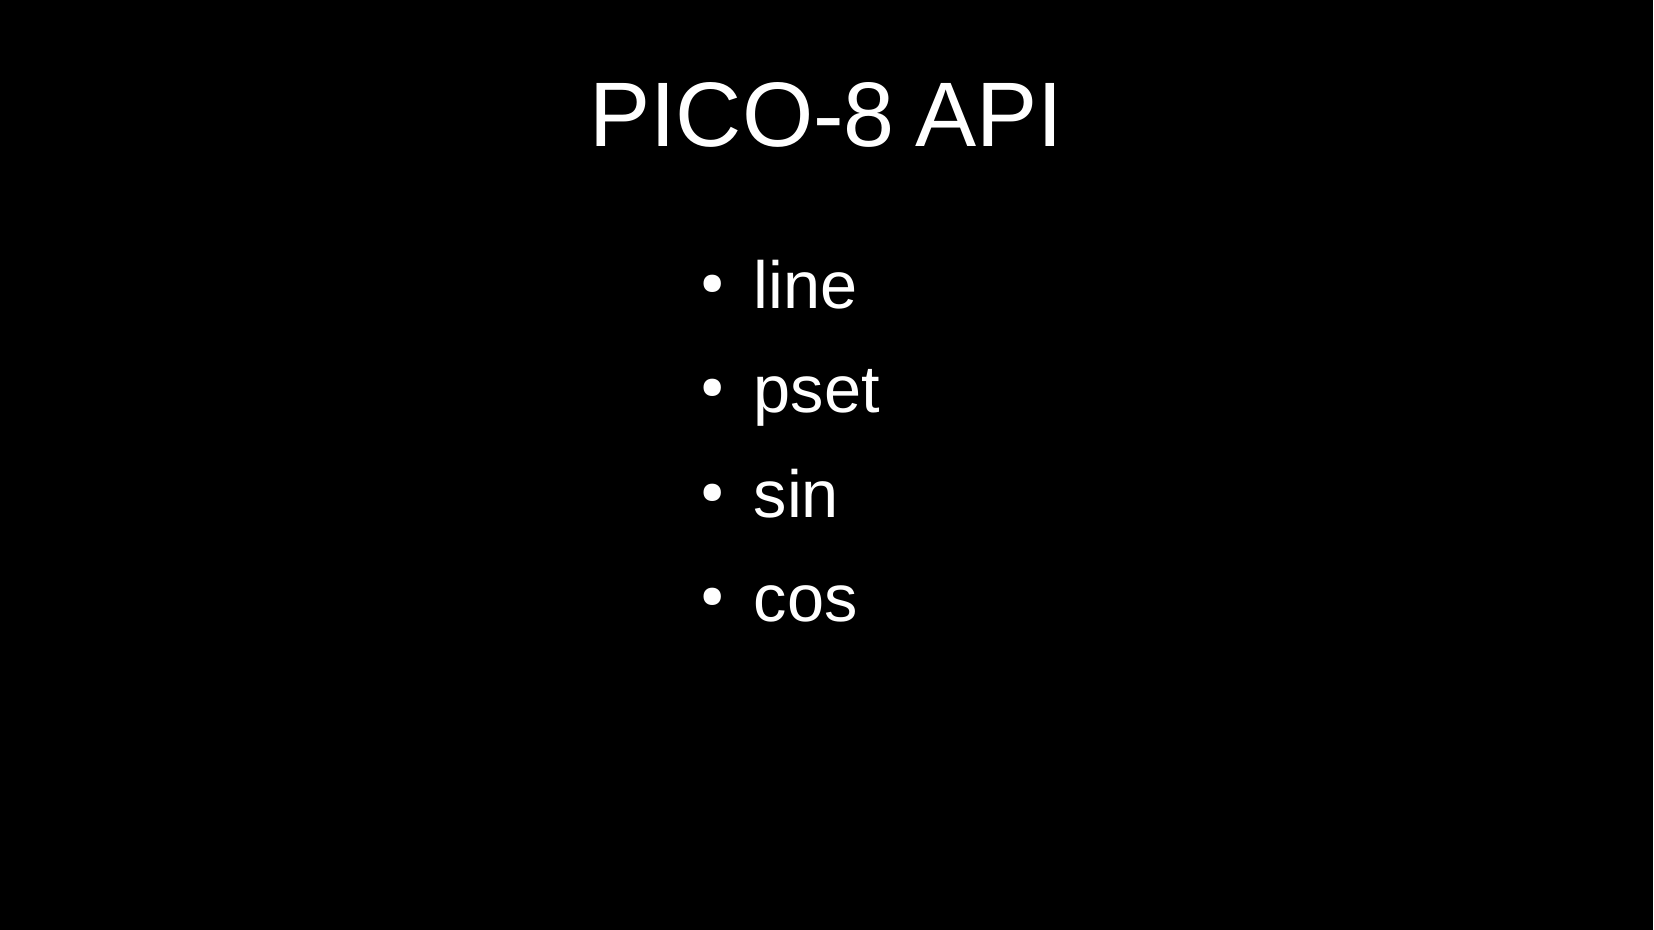

# PICO-8 API
line
pset
sin
cos